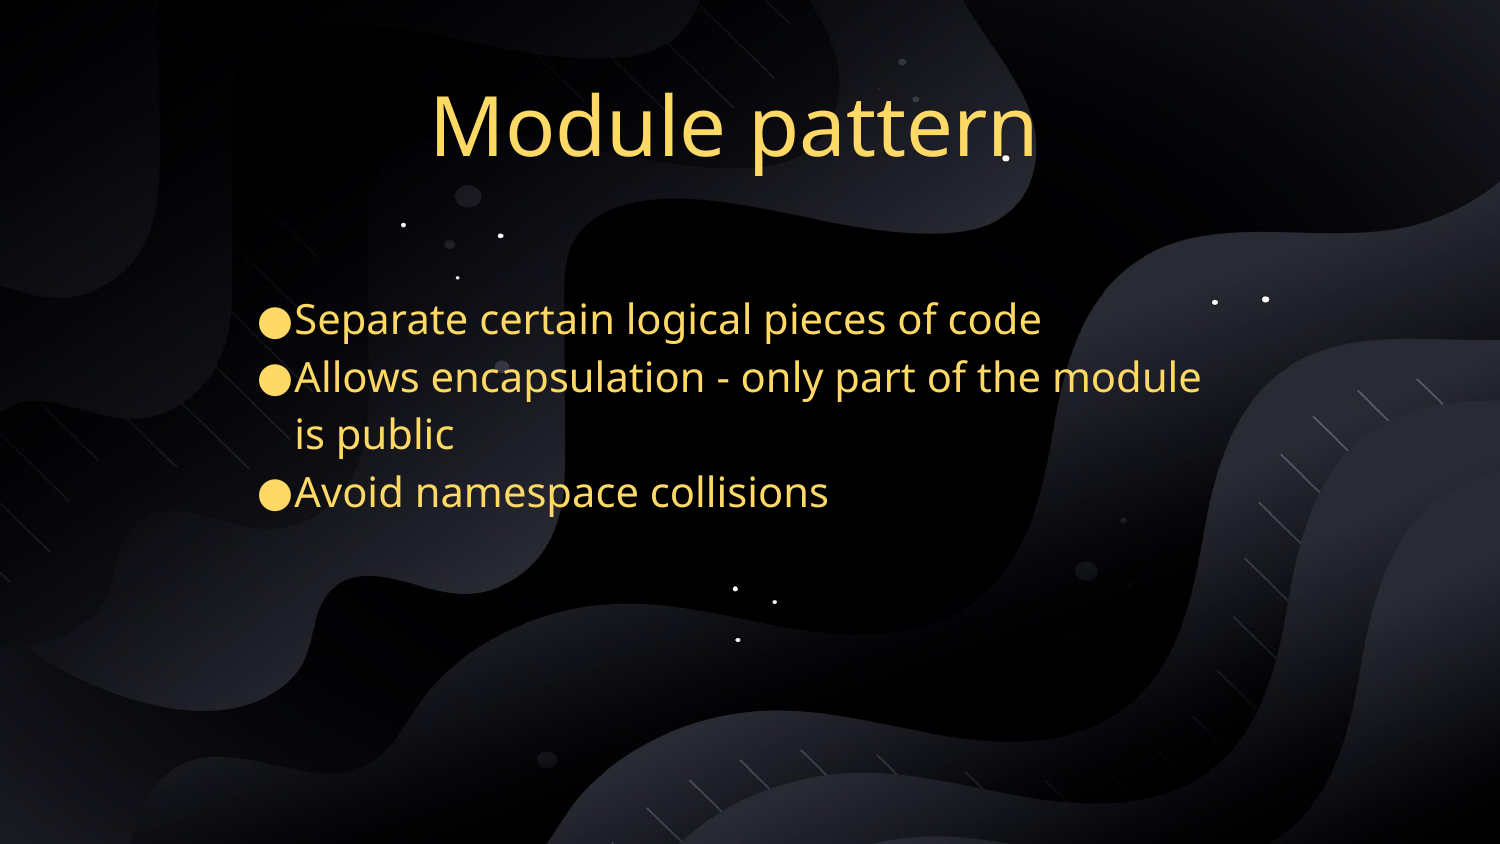

# Module pattern
Separate certain logical pieces of code
Allows encapsulation - only part of the module is public
Avoid namespace collisions